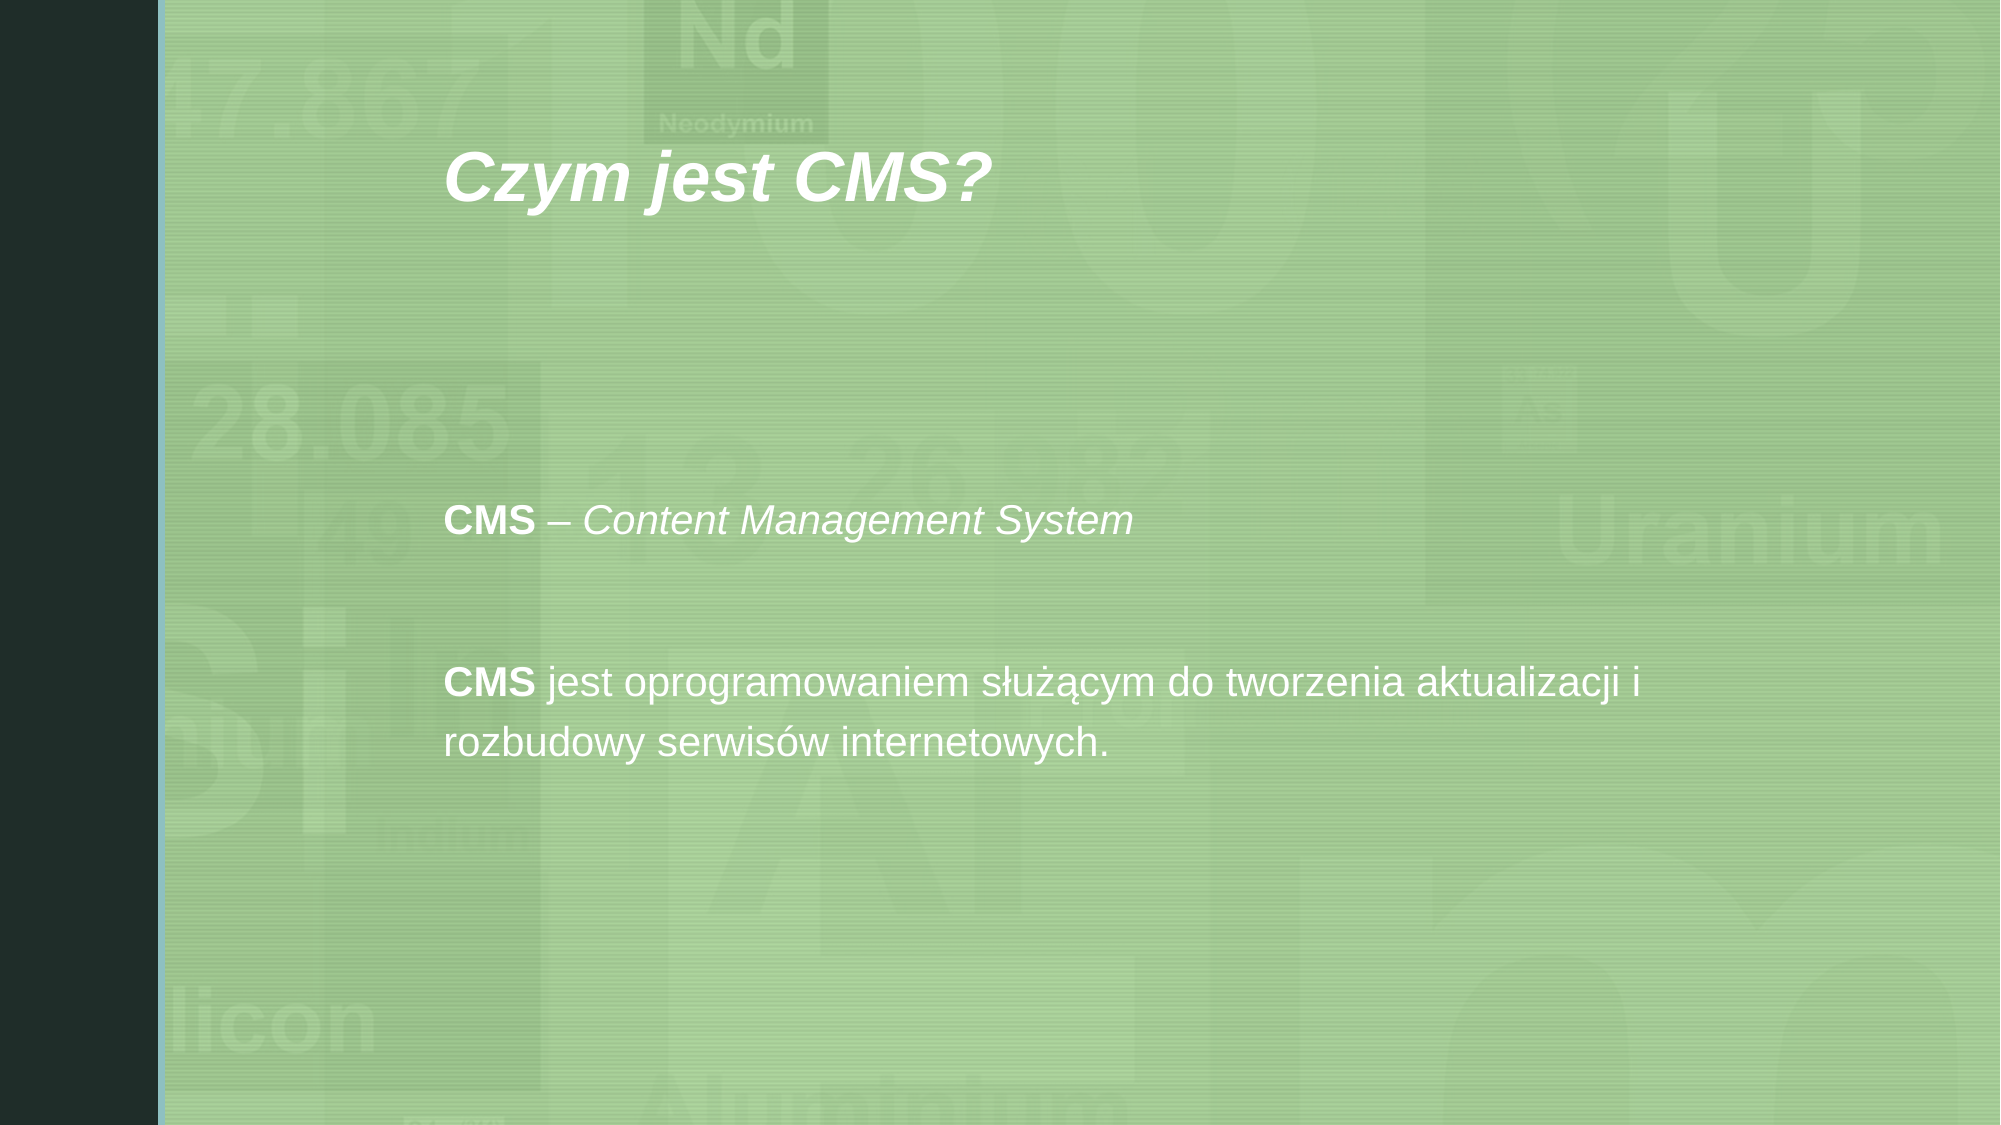

# Czym jest CMS?
CMS – Content Management System
CMS jest oprogramowaniem służącym do tworzenia aktualizacji i rozbudowy serwisów internetowych.